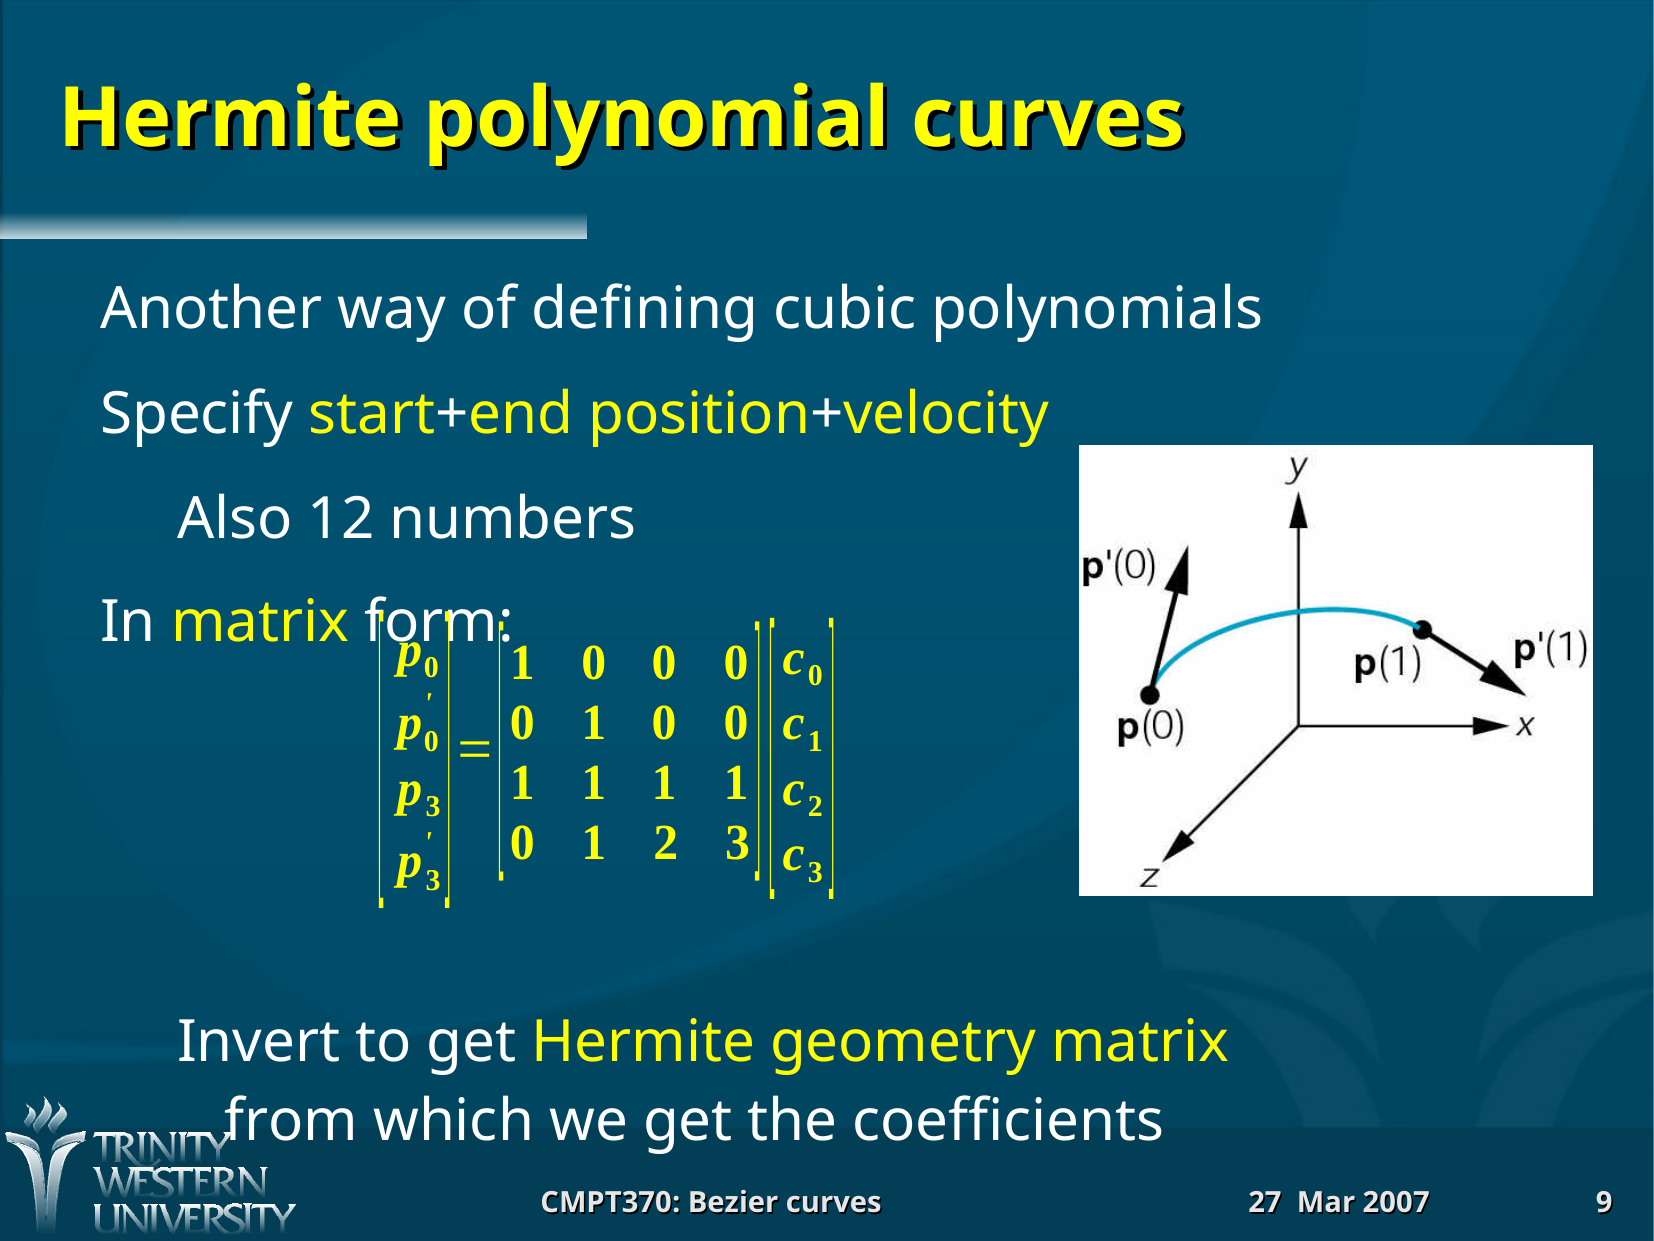

# Hermite polynomial curves
Another way of defining cubic polynomials
Specify start+end position+velocity
Also 12 numbers
In matrix form:
Invert to get Hermite geometry matrix
from which we get the coefficients
CMPT370: Bezier curves
27 Mar 2007
9